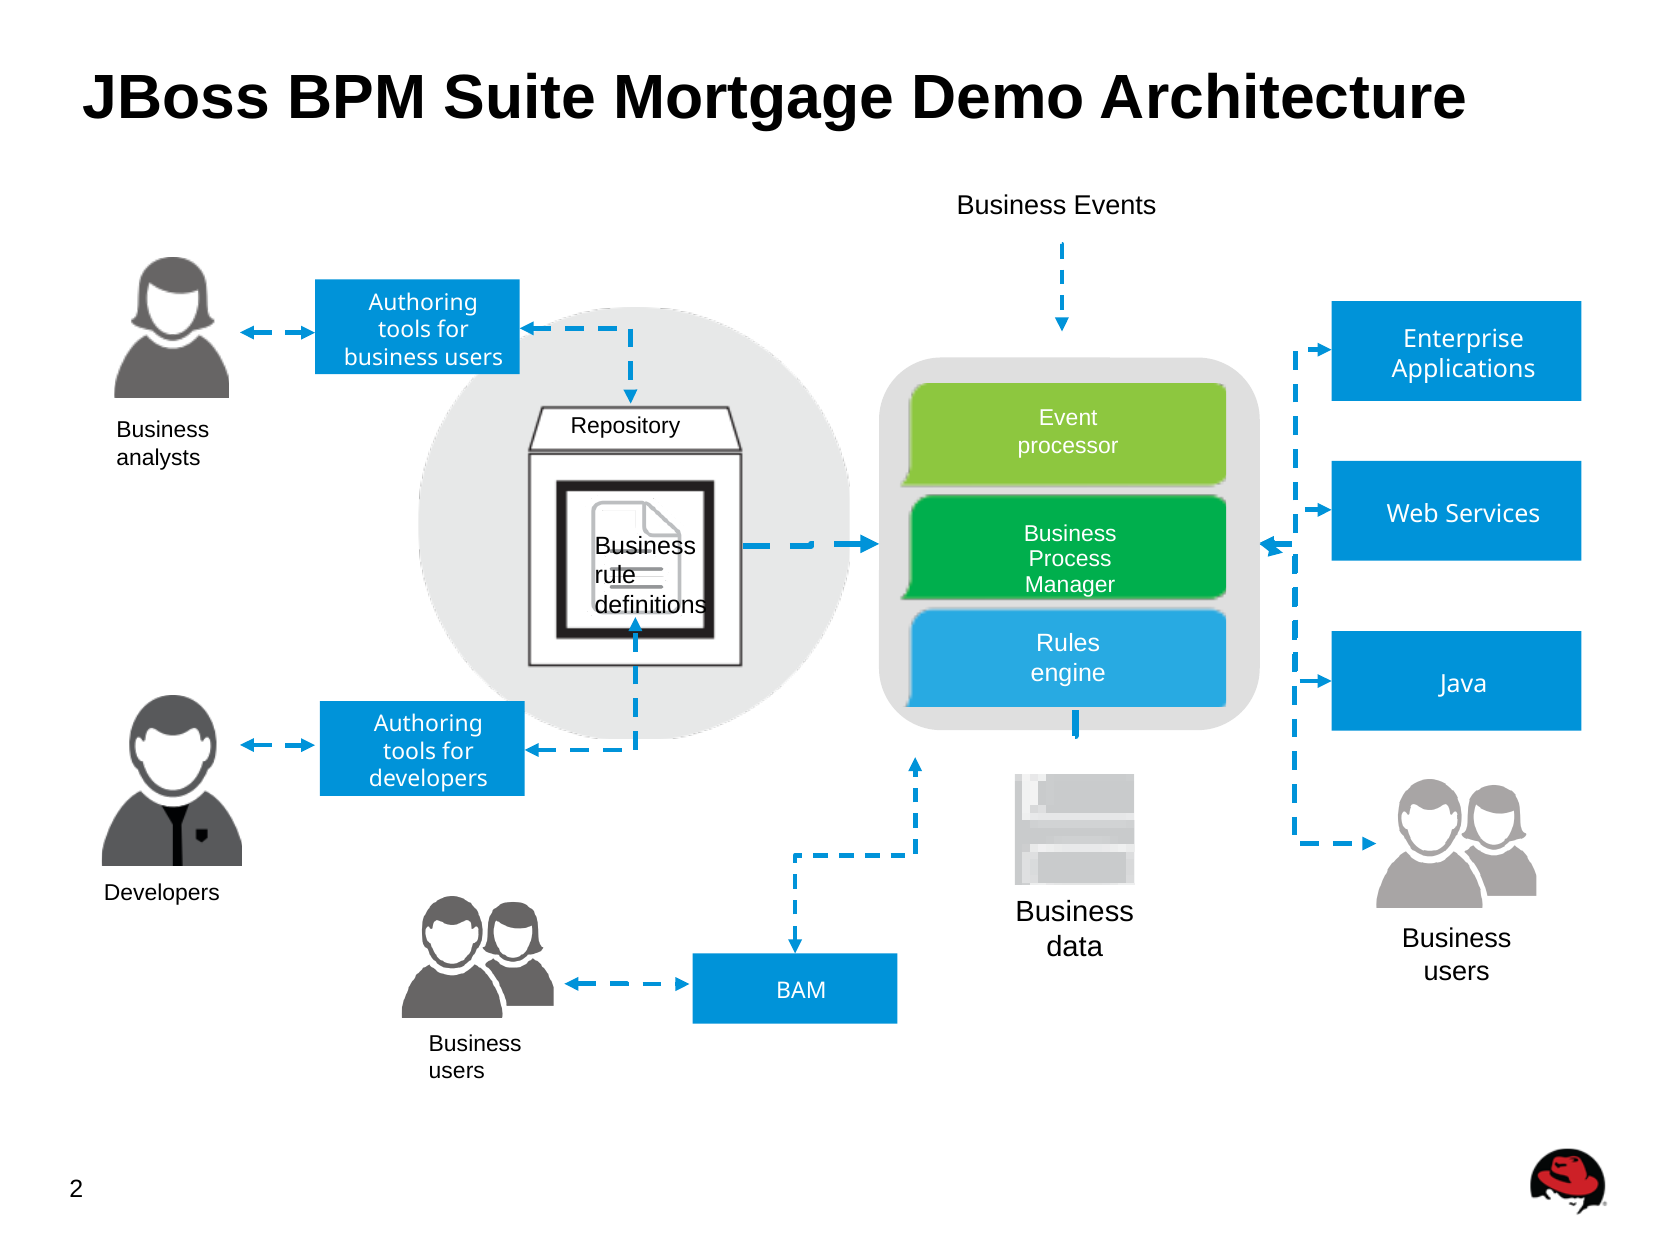

# JBoss BPM Suite Mortgage Demo Architecture
Business Events
Authoring tools for business users
Enterprise Applications
Event processor
Repository
Business analysts
Web Services
Business Process
Manager
Business
rule
definitions
Rules engine
Java
Authoring tools for developers
Developers
Business
data
Business users
BAM
Business users